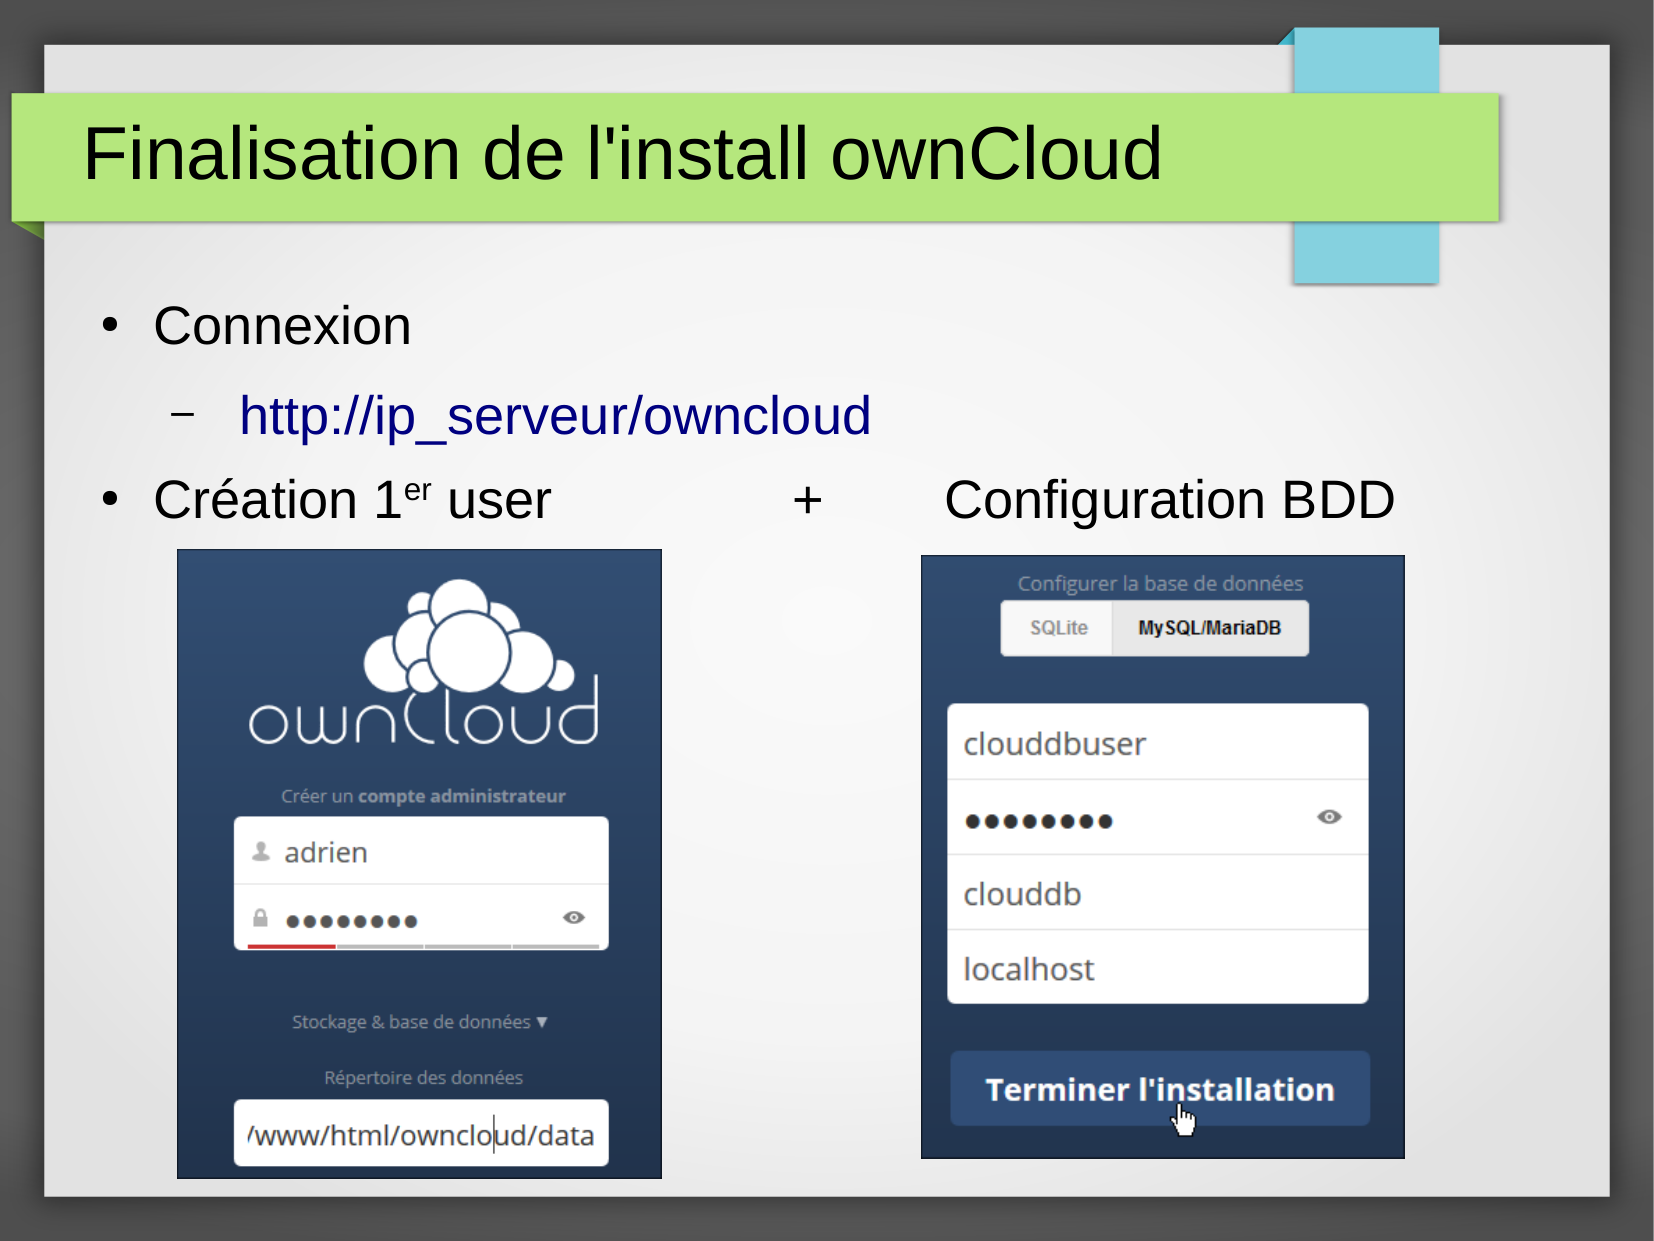

# Finalisation de l'install ownCloud
Connexion
 http://ip_serveur/owncloud
Création 1er user  + Configuration BDD